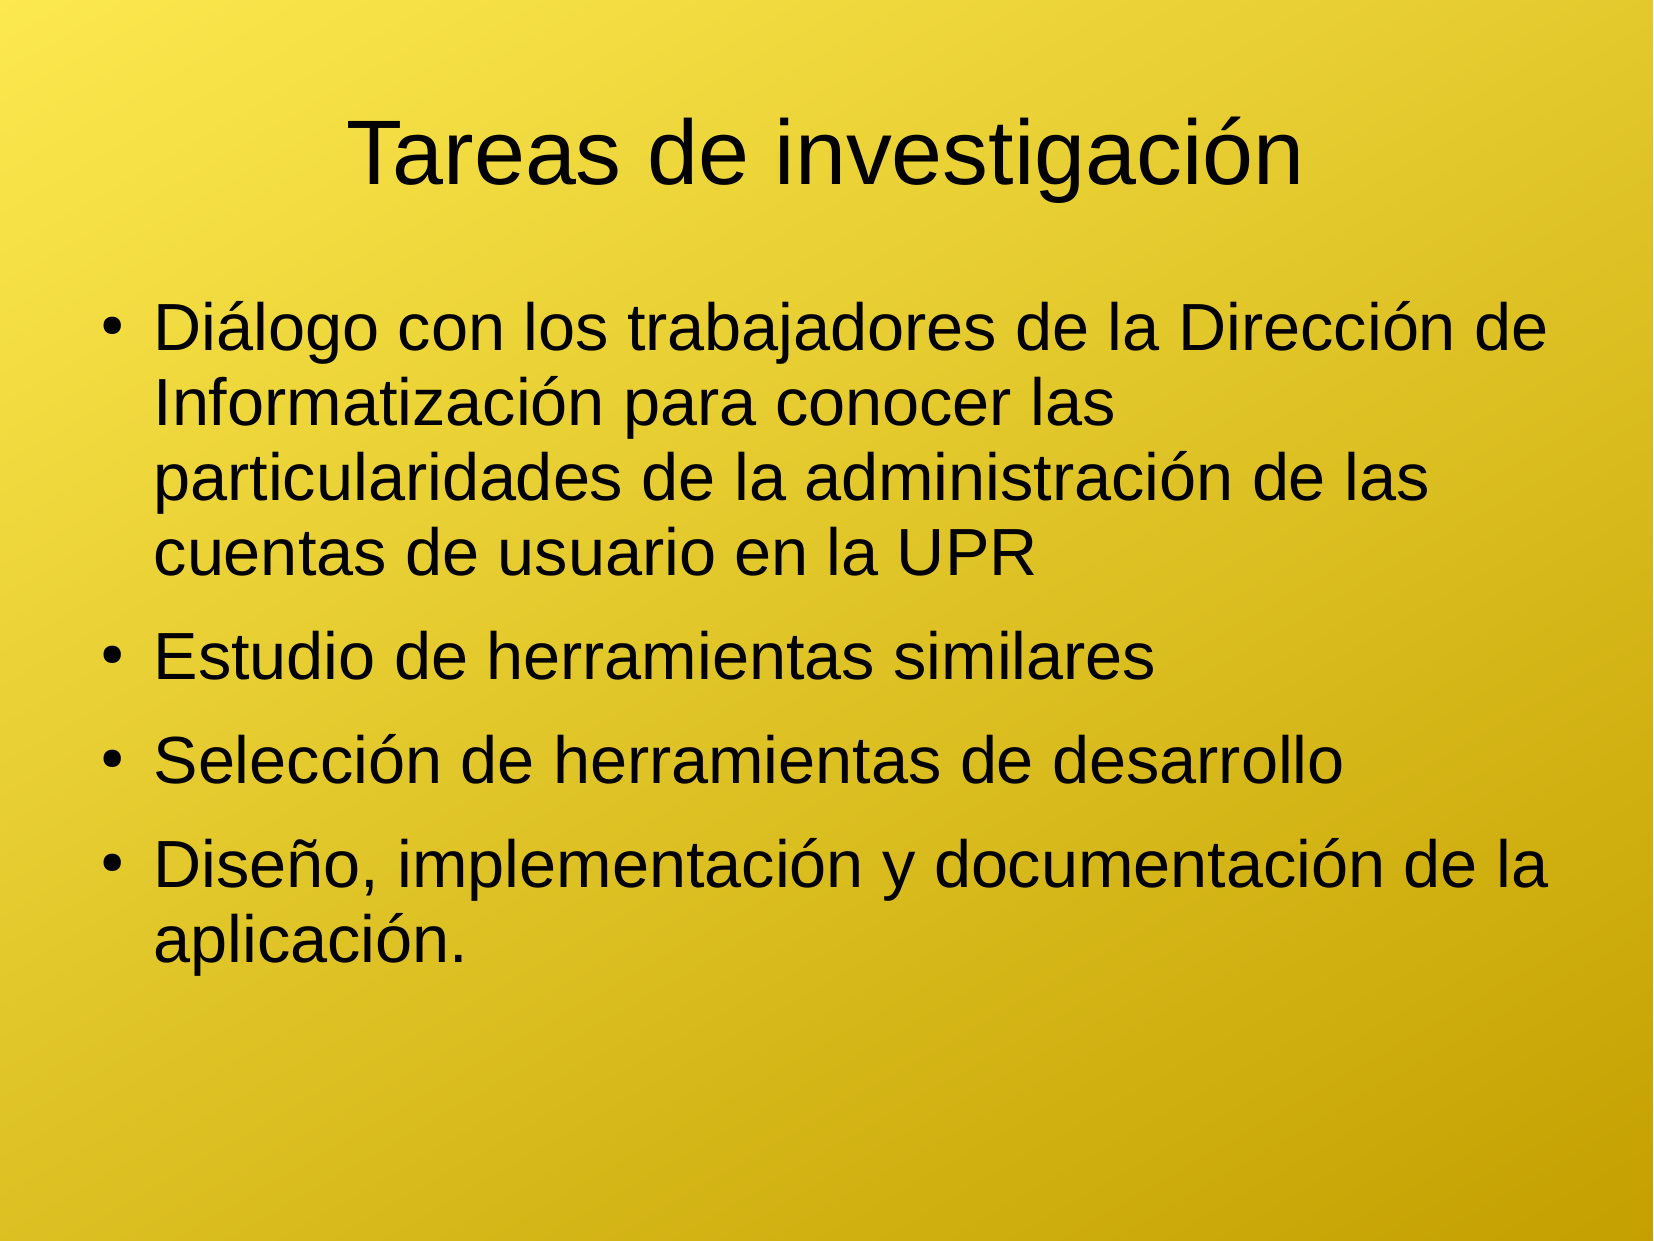

# Tareas de investigación
Diálogo con los trabajadores de la Dirección de Informatización para conocer las particularidades de la administración de las cuentas de usuario en la UPR
Estudio de herramientas similares
Selección de herramientas de desarrollo
Diseño, implementación y documentación de la aplicación.